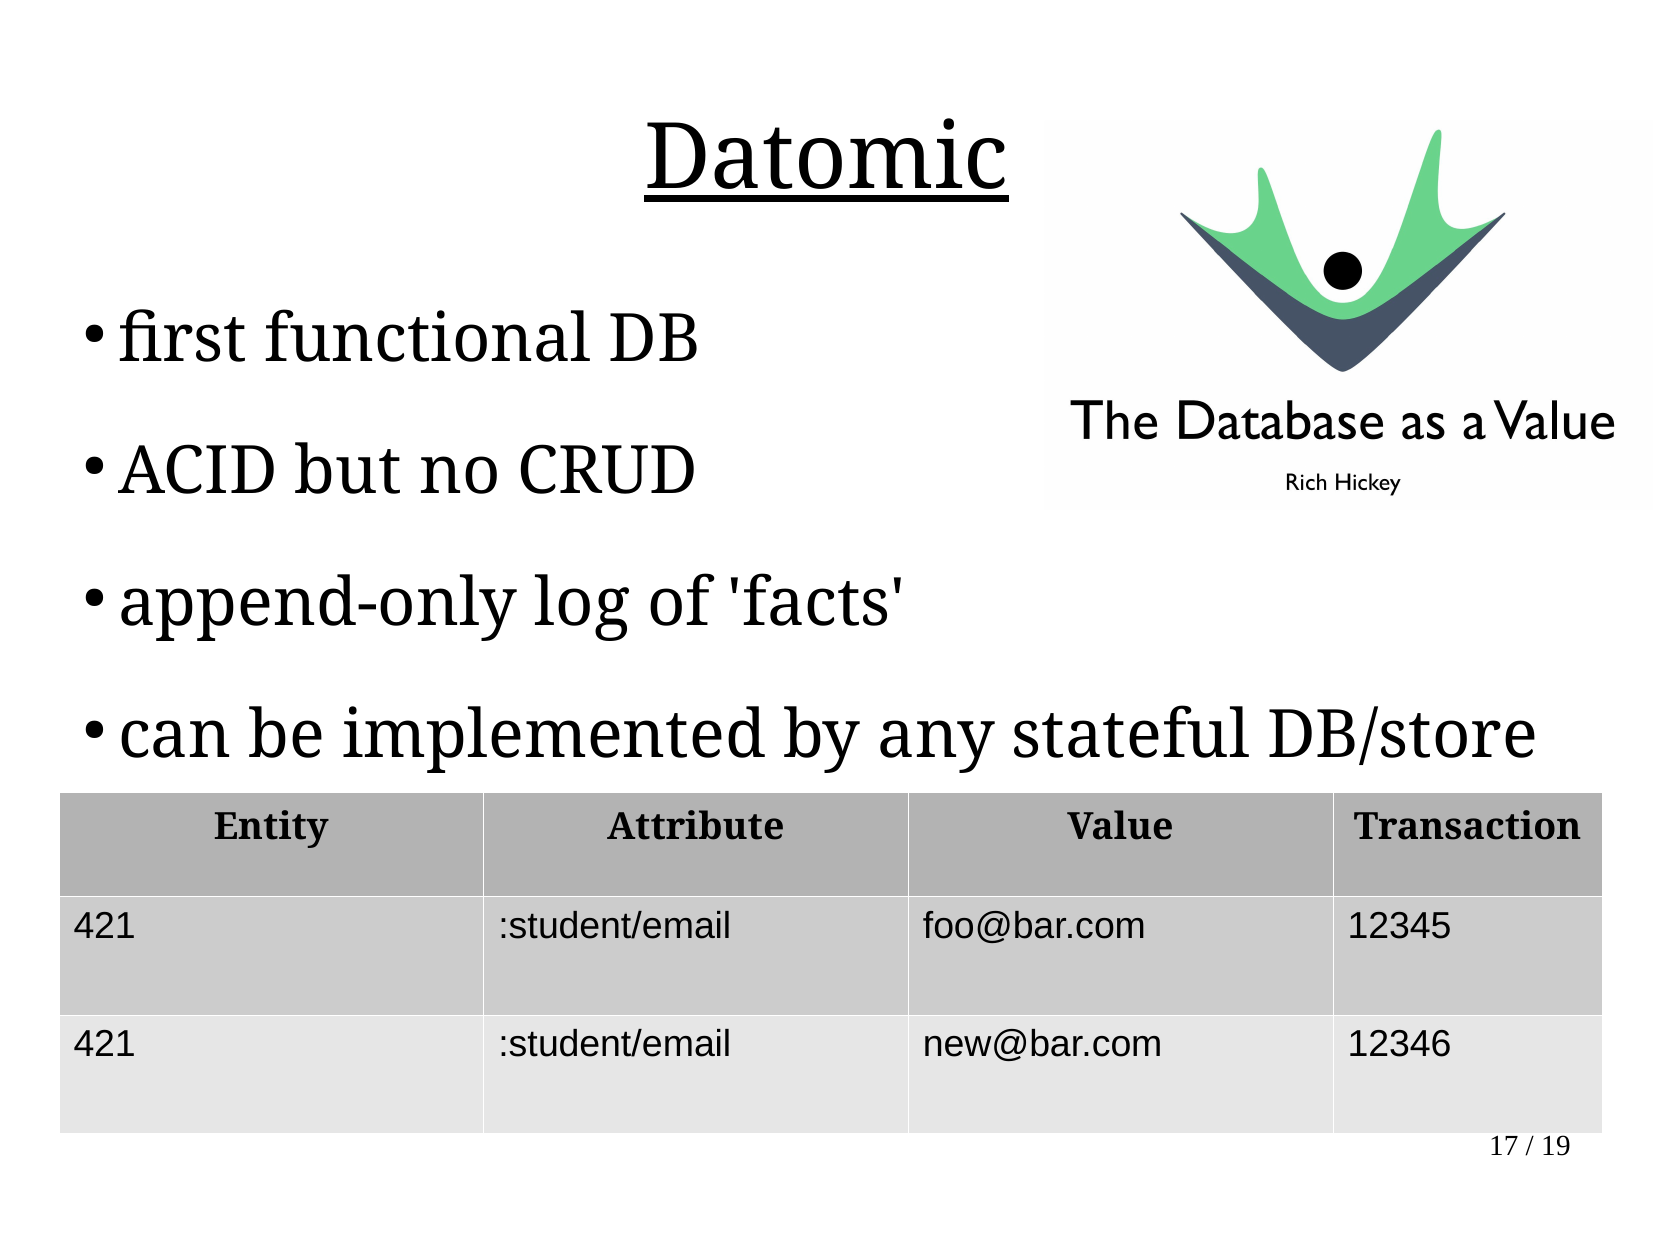

# Datomic
first functional DB
ACID but no CRUD
append-only log of 'facts'
can be implemented by any stateful DB/store
| Entity | Attribute | Value | Transaction |
| --- | --- | --- | --- |
| 421 | :student/email | foo@bar.com | 12345 |
| 421 | :student/email | new@bar.com | 12346 |
17